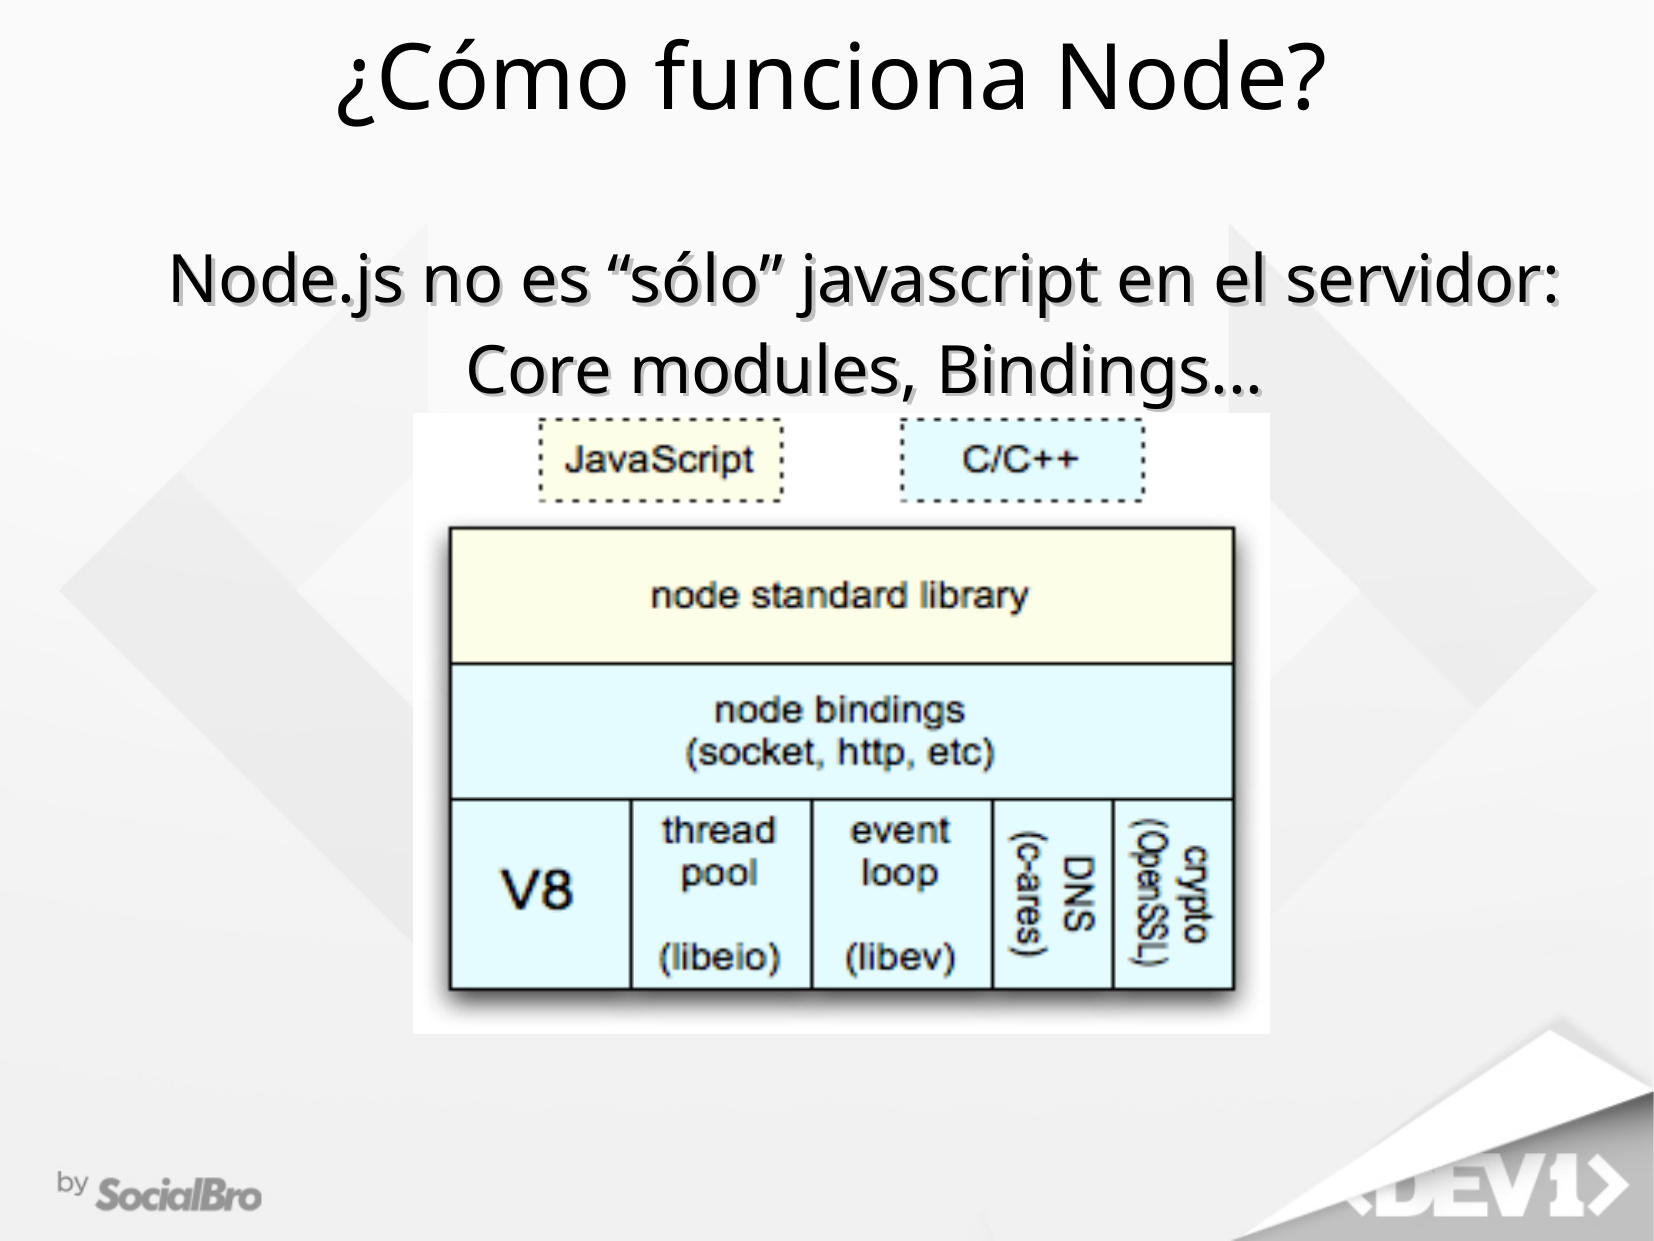

¿Cómo funciona Node?
# Node.js no es “sólo” javascript en el servidor: Core modules, Bindings...